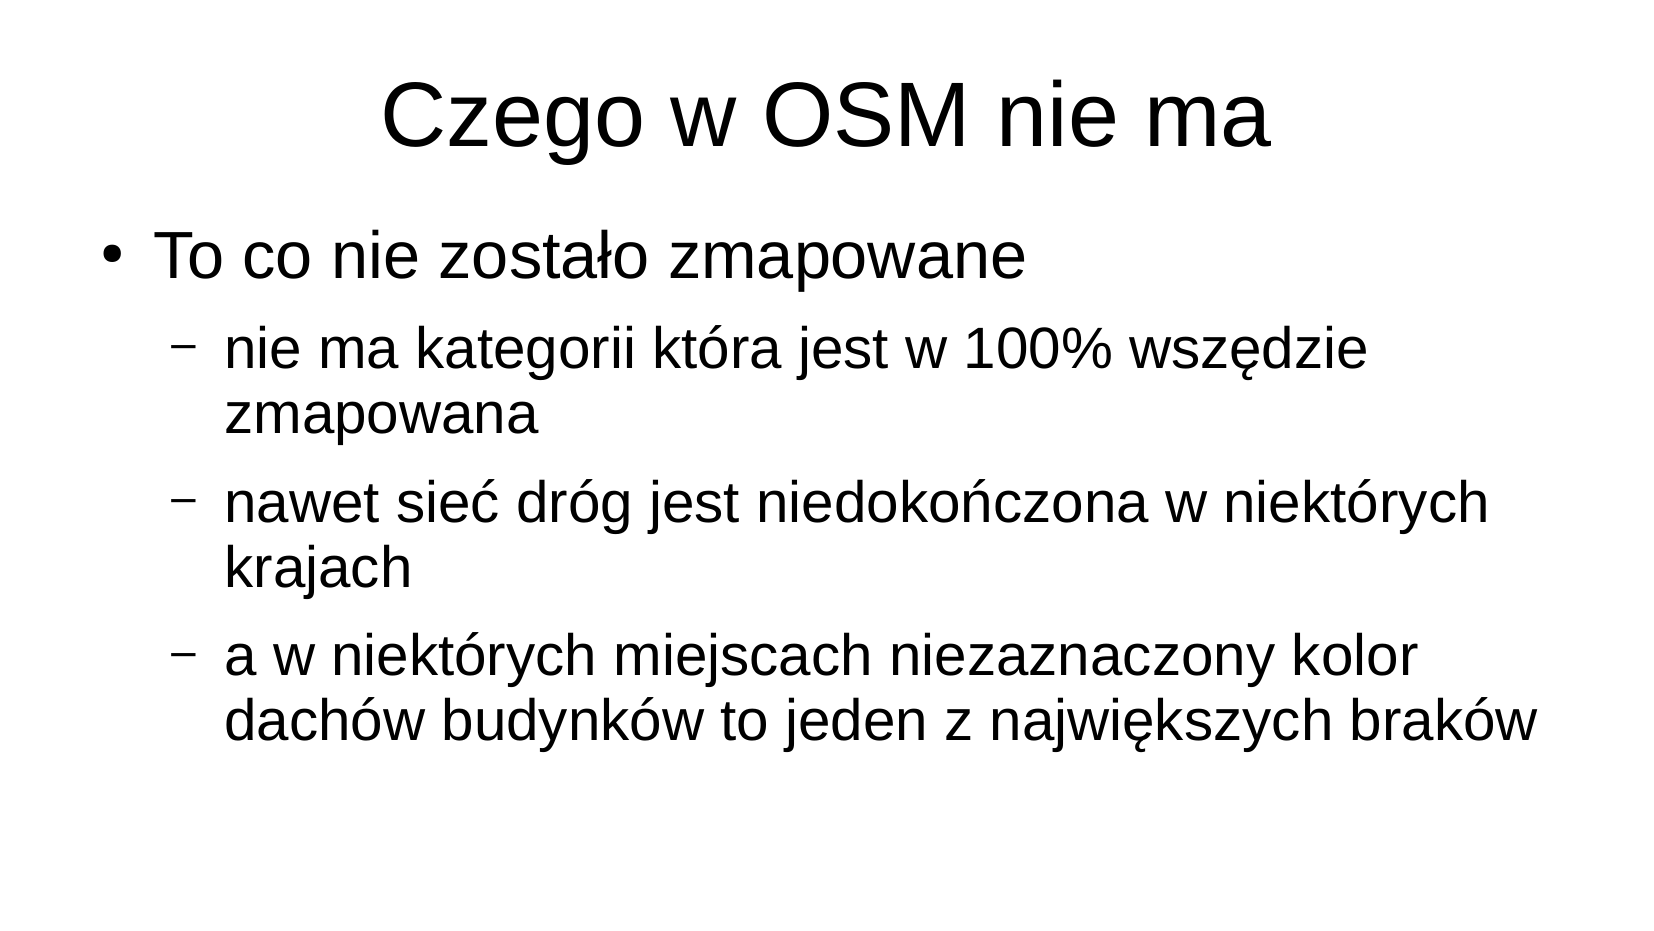

# Czego w OSM nie ma
To co nie zostało zmapowane
nie ma kategorii która jest w 100% wszędzie zmapowana
nawet sieć dróg jest niedokończona w niektórych krajach
a w niektórych miejscach niezaznaczony kolor dachów budynków to jeden z największych braków